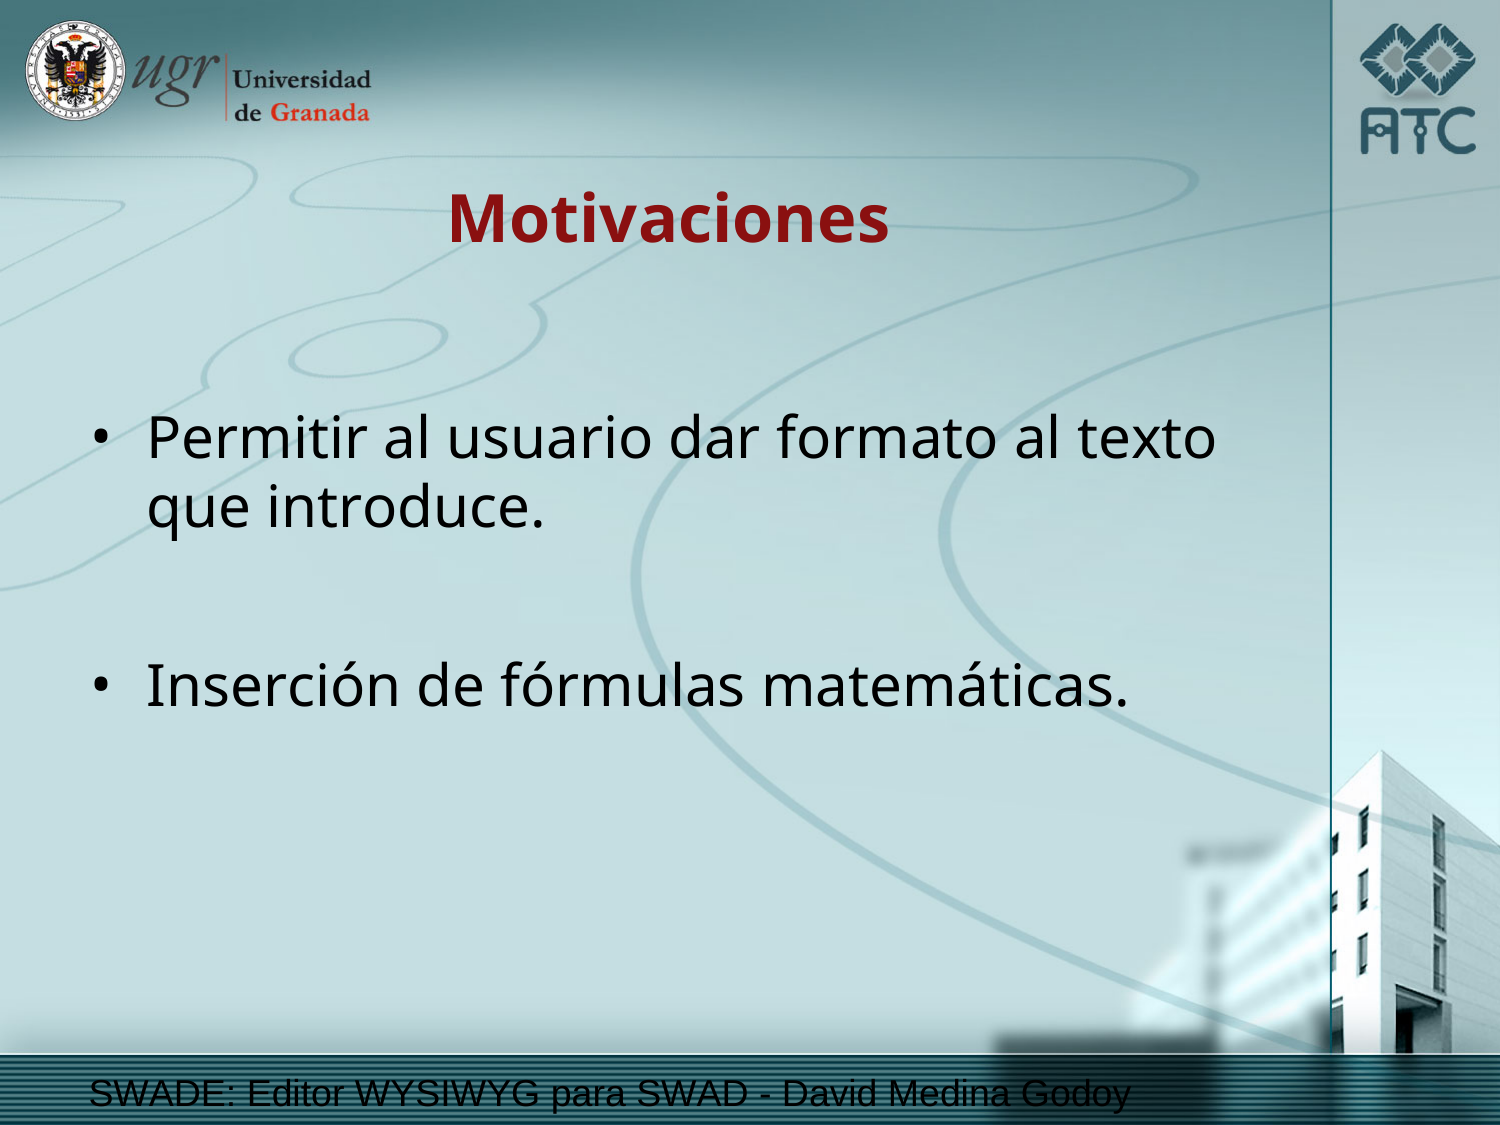

# Motivaciones
Permitir al usuario dar formato al texto que introduce.
Inserción de fórmulas matemáticas.
SWADE: Editor WYSIWYG para SWAD - David Medina Godoy